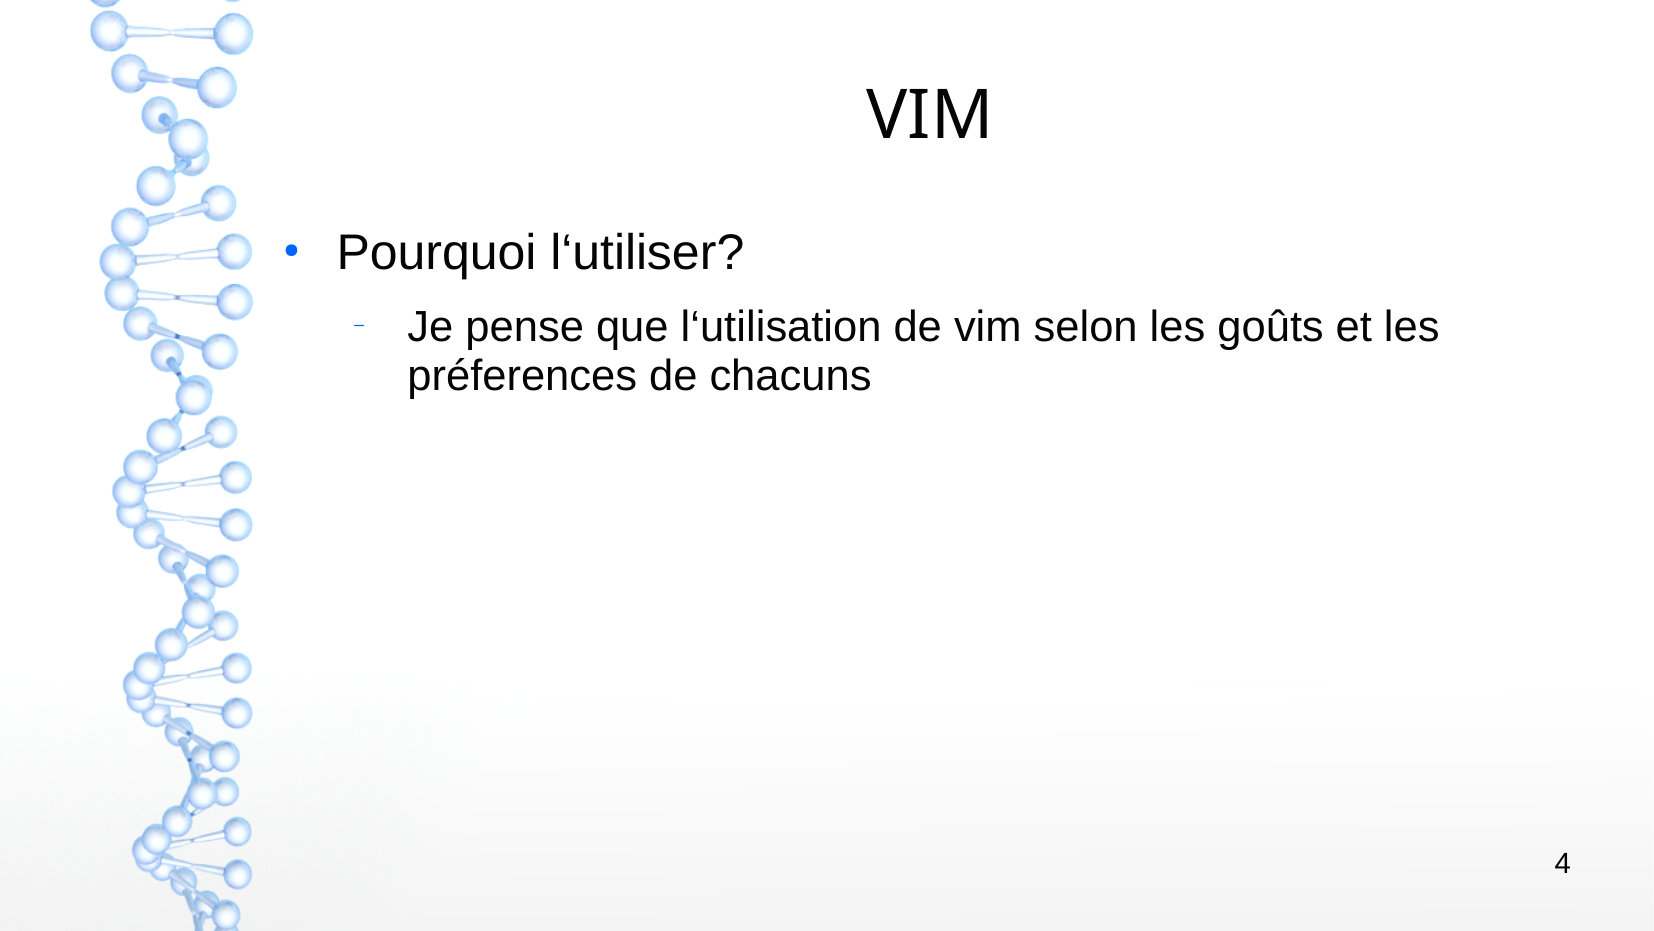

# VIM
Pourquoi l‘utiliser?
Je pense que l‘utilisation de vim selon les goûts et les préferences de chacuns
4